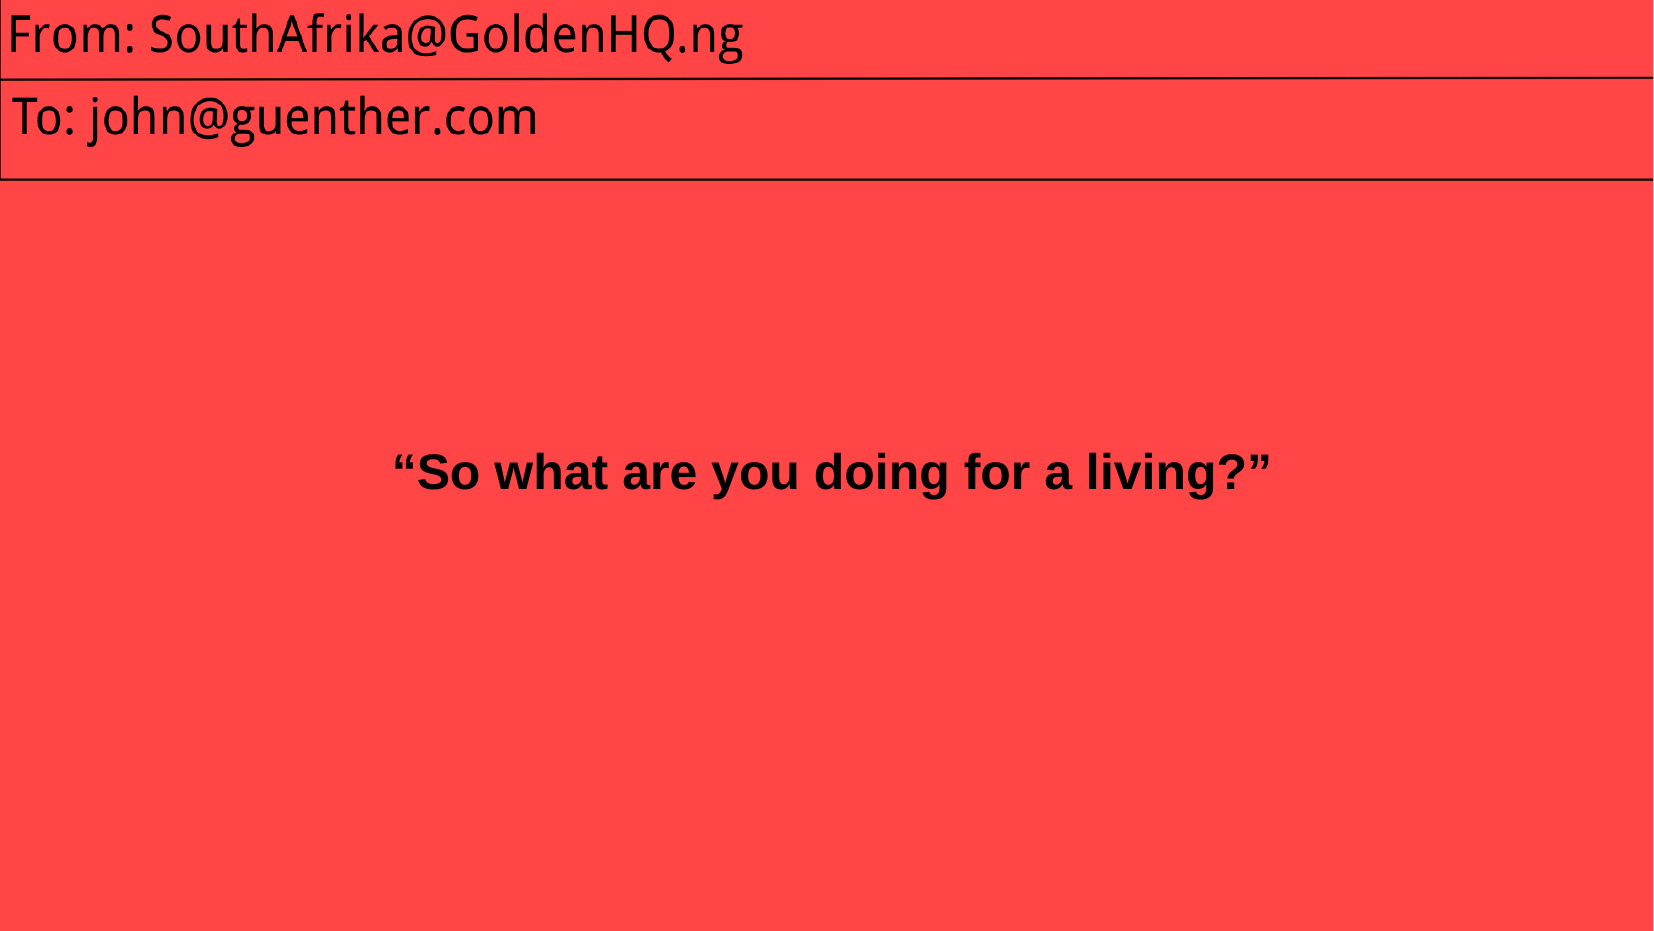

“So what are you doing for a living?”
#